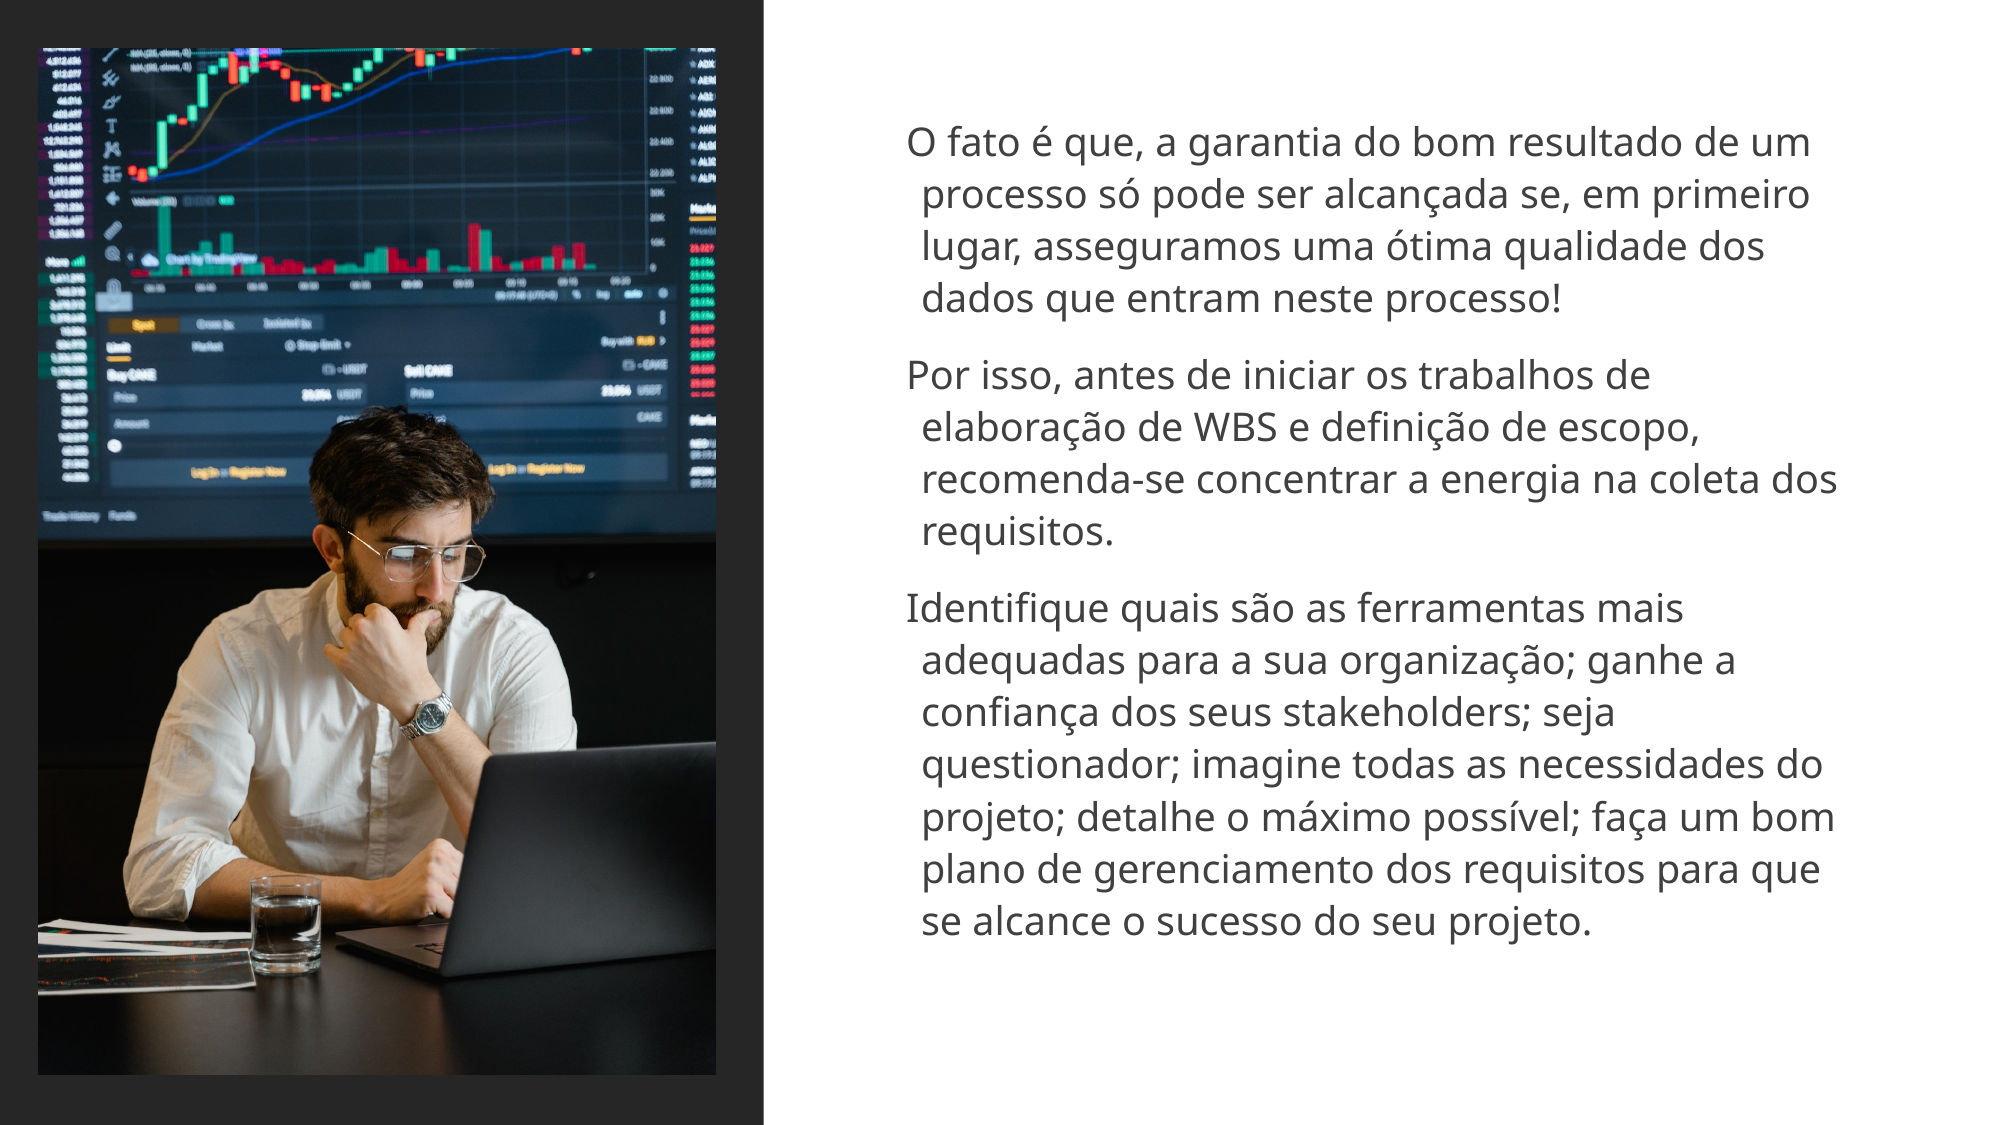

# O fato é que, a garantia do bom resultado de um processo só pode ser alcançada se, em primeiro lugar, asseguramos uma ótima qualidade dos dados que entram neste processo!
Por isso, antes de iniciar os trabalhos de elaboração de WBS e definição de escopo, recomenda-se concentrar a energia na coleta dos requisitos.
Identifique quais são as ferramentas mais adequadas para a sua organização; ganhe a confiança dos seus stakeholders; seja questionador; imagine todas as necessidades do projeto; detalhe o máximo possível; faça um bom plano de gerenciamento dos requisitos para que se alcance o sucesso do seu projeto.